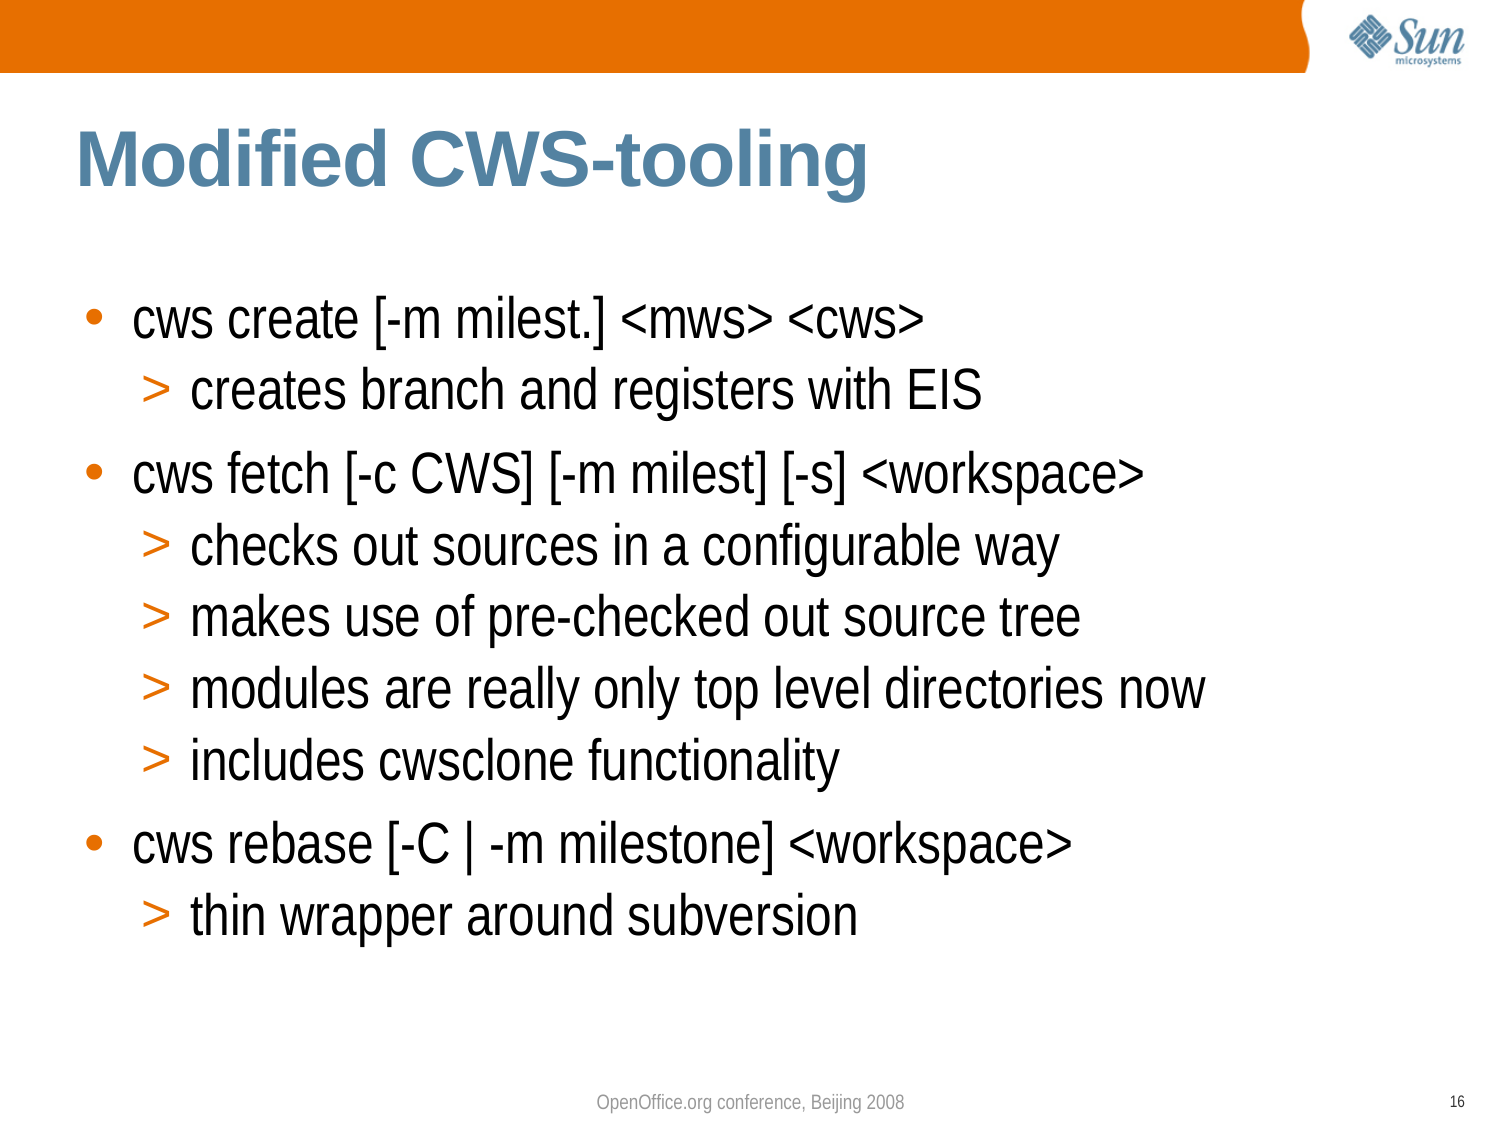

# Modified CWS-tooling
cws create [-m milest.] <mws> <cws>
creates branch and registers with EIS
cws fetch [-c CWS] [-m milest] [-s] <workspace>
checks out sources in a configurable way
makes use of pre-checked out source tree
modules are really only top level directories now
includes cwsclone functionality
cws rebase [-C | -m milestone] <workspace>
thin wrapper around subversion